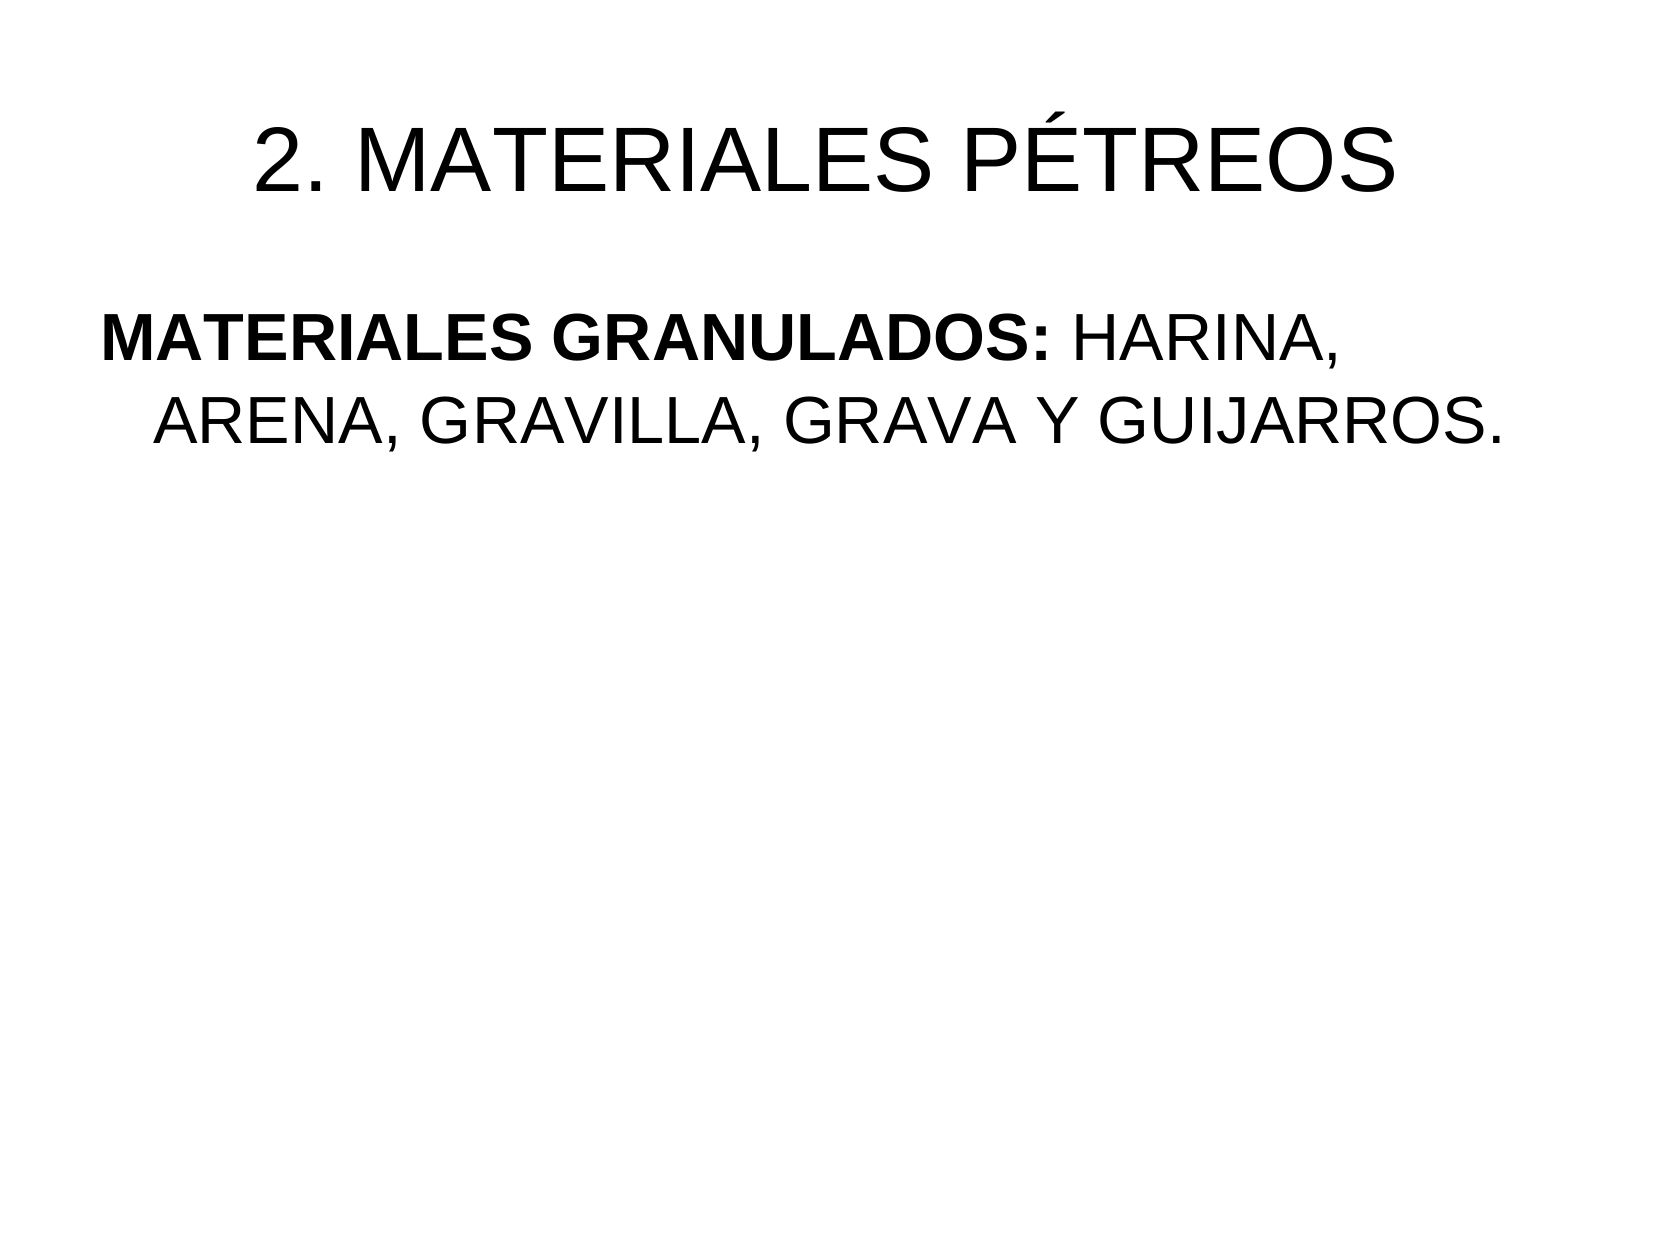

# 2. MATERIALES PÉTREOS
MATERIALES GRANULADOS: HARINA, ARENA, GRAVILLA, GRAVA Y GUIJARROS.